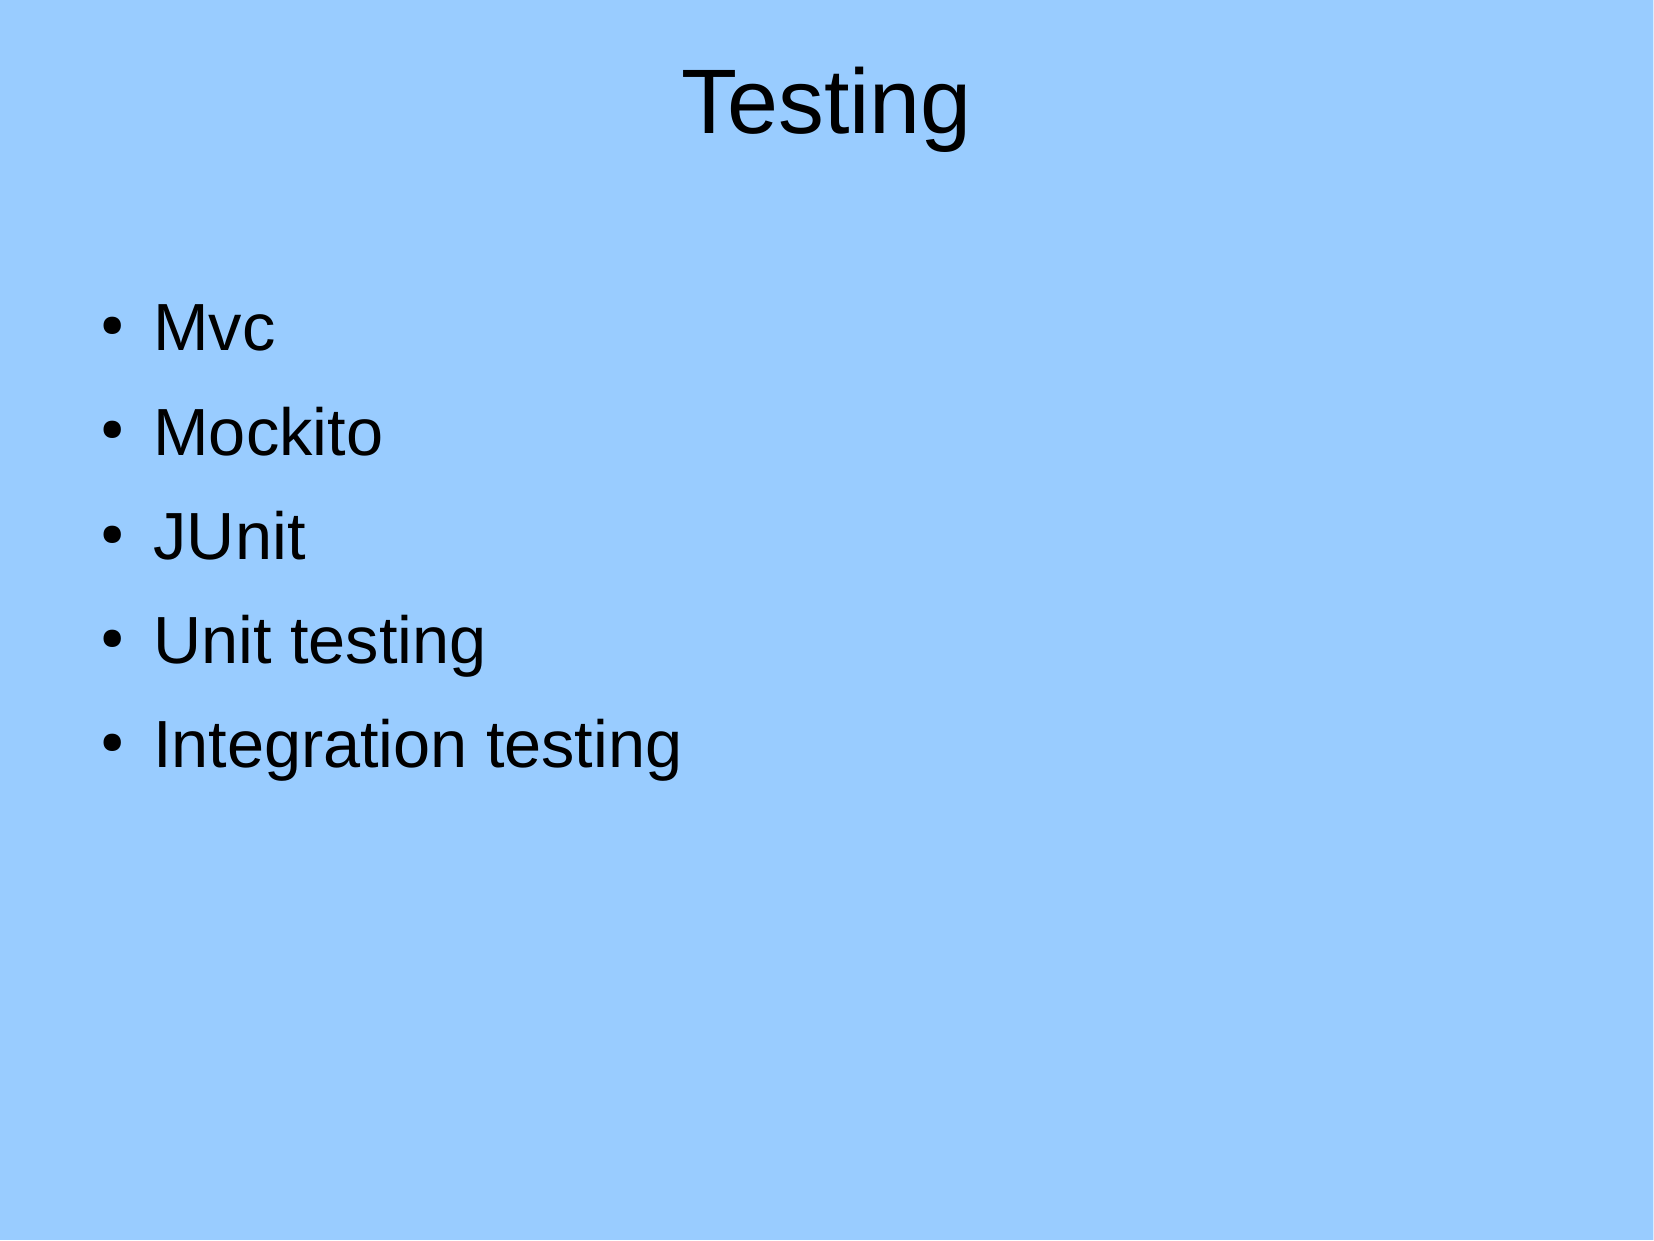

# Testing
Mvc
Mockito
JUnit
Unit testing
Integration testing